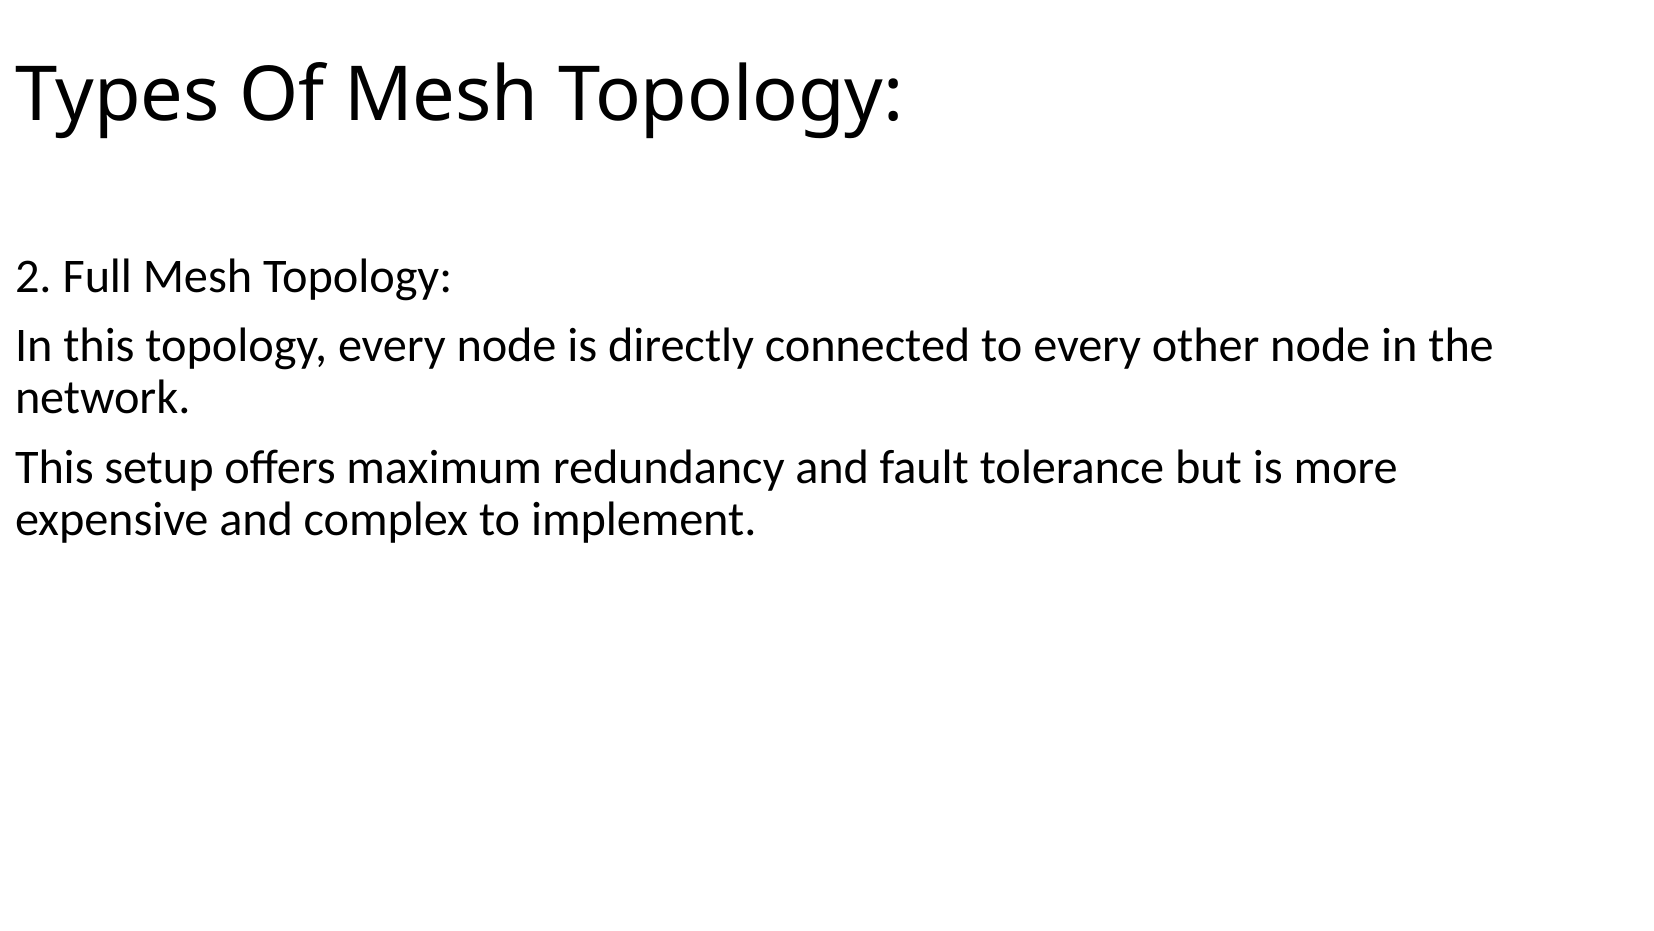

# Types Of Mesh Topology:
2. Full Mesh Topology:
In this topology, every node is directly connected to every other node in the network.
This setup offers maximum redundancy and fault tolerance but is more expensive and complex to implement.